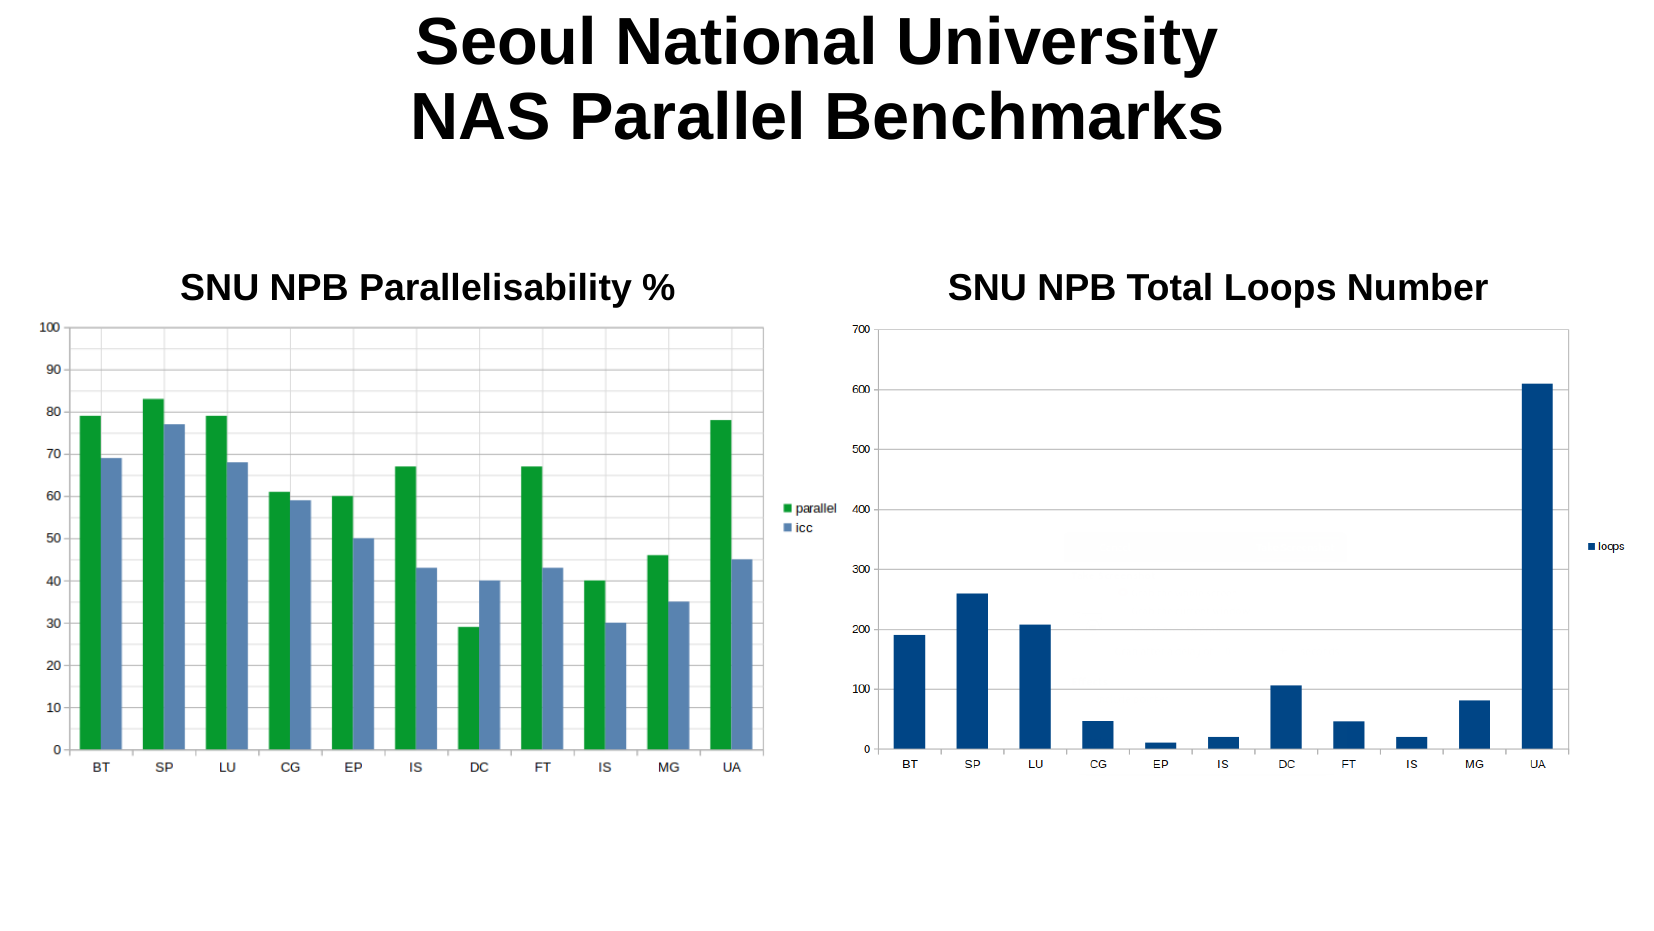

# Seoul National University NAS Parallel Benchmarks
SNU NPB Parallelisability %
SNU NPB Total Loops Number